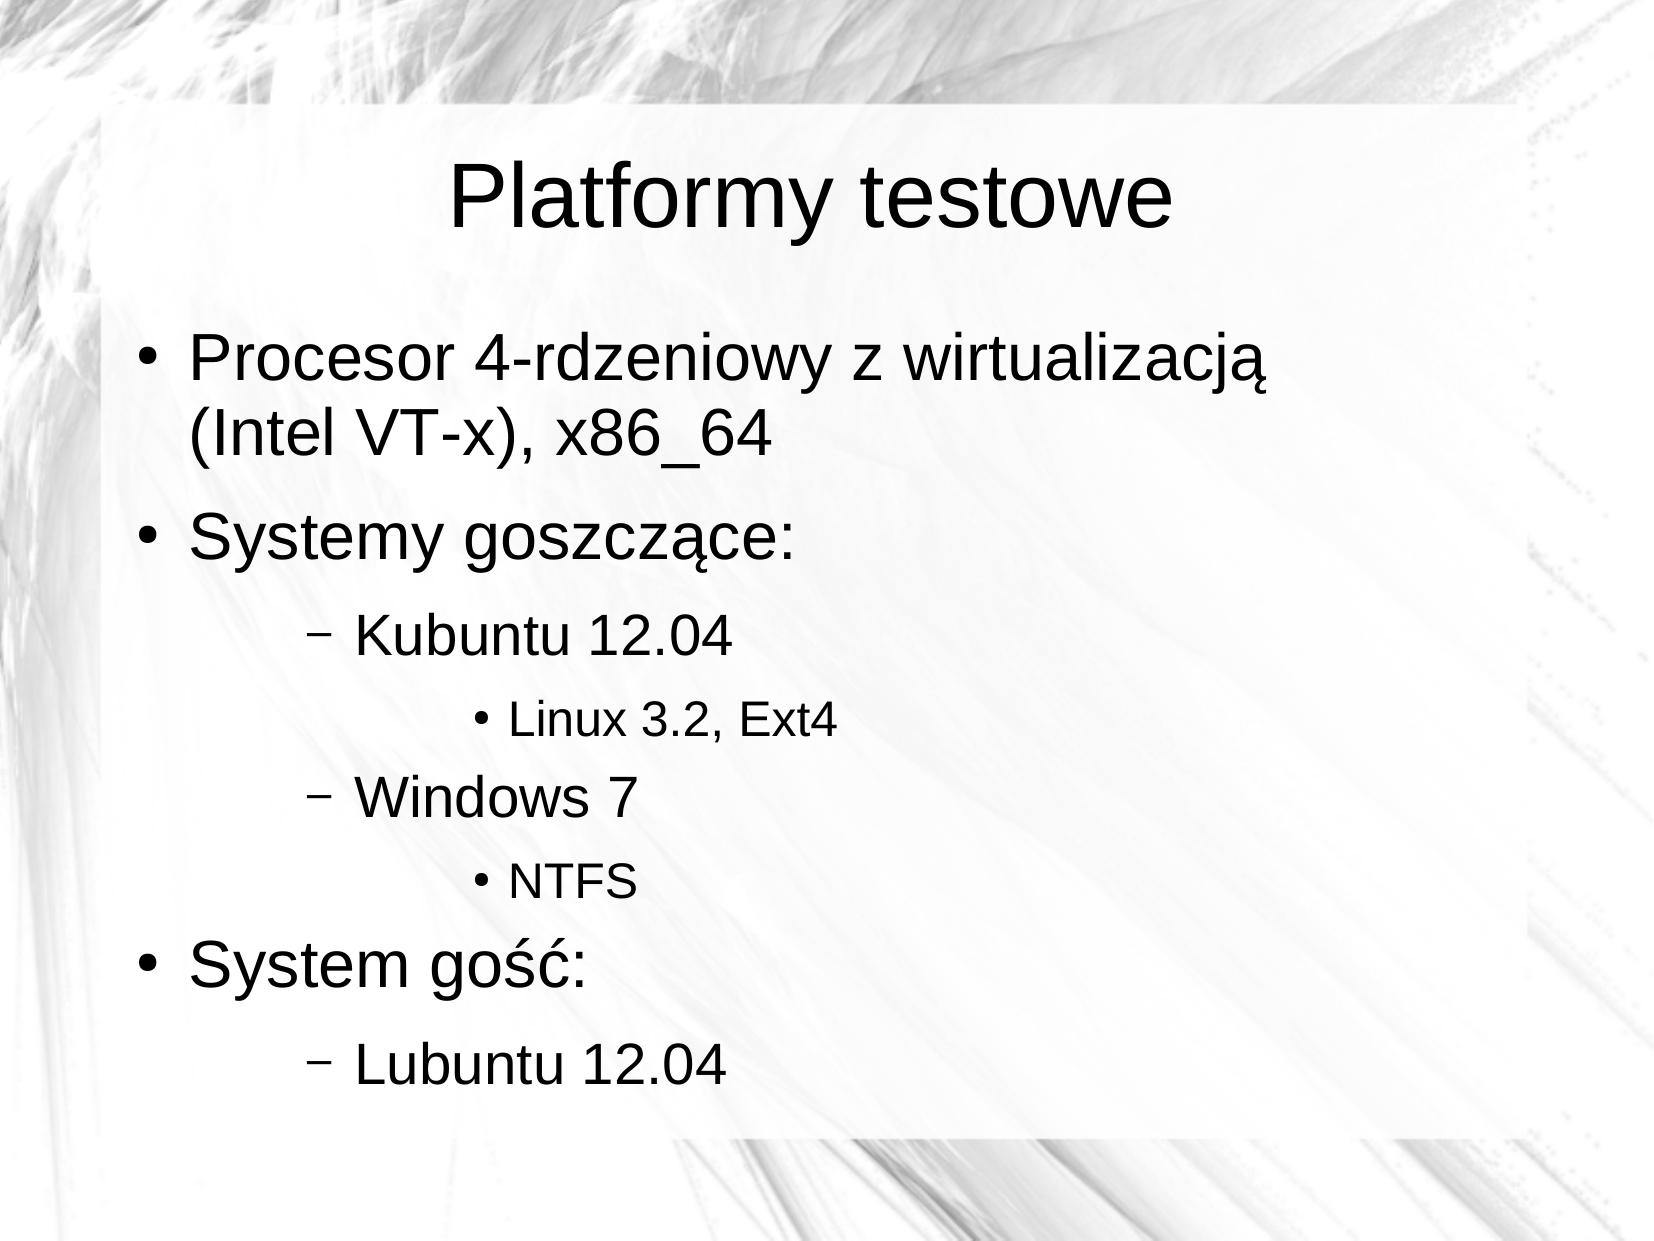

# Platformy testowe
Procesor 4-rdzeniowy z wirtualizacją
(Intel VT-x), x86_64
Systemy goszczące:
Kubuntu 12.04
Linux 3.2, Ext4
Windows 7
NTFS
System gość:
Lubuntu 12.04